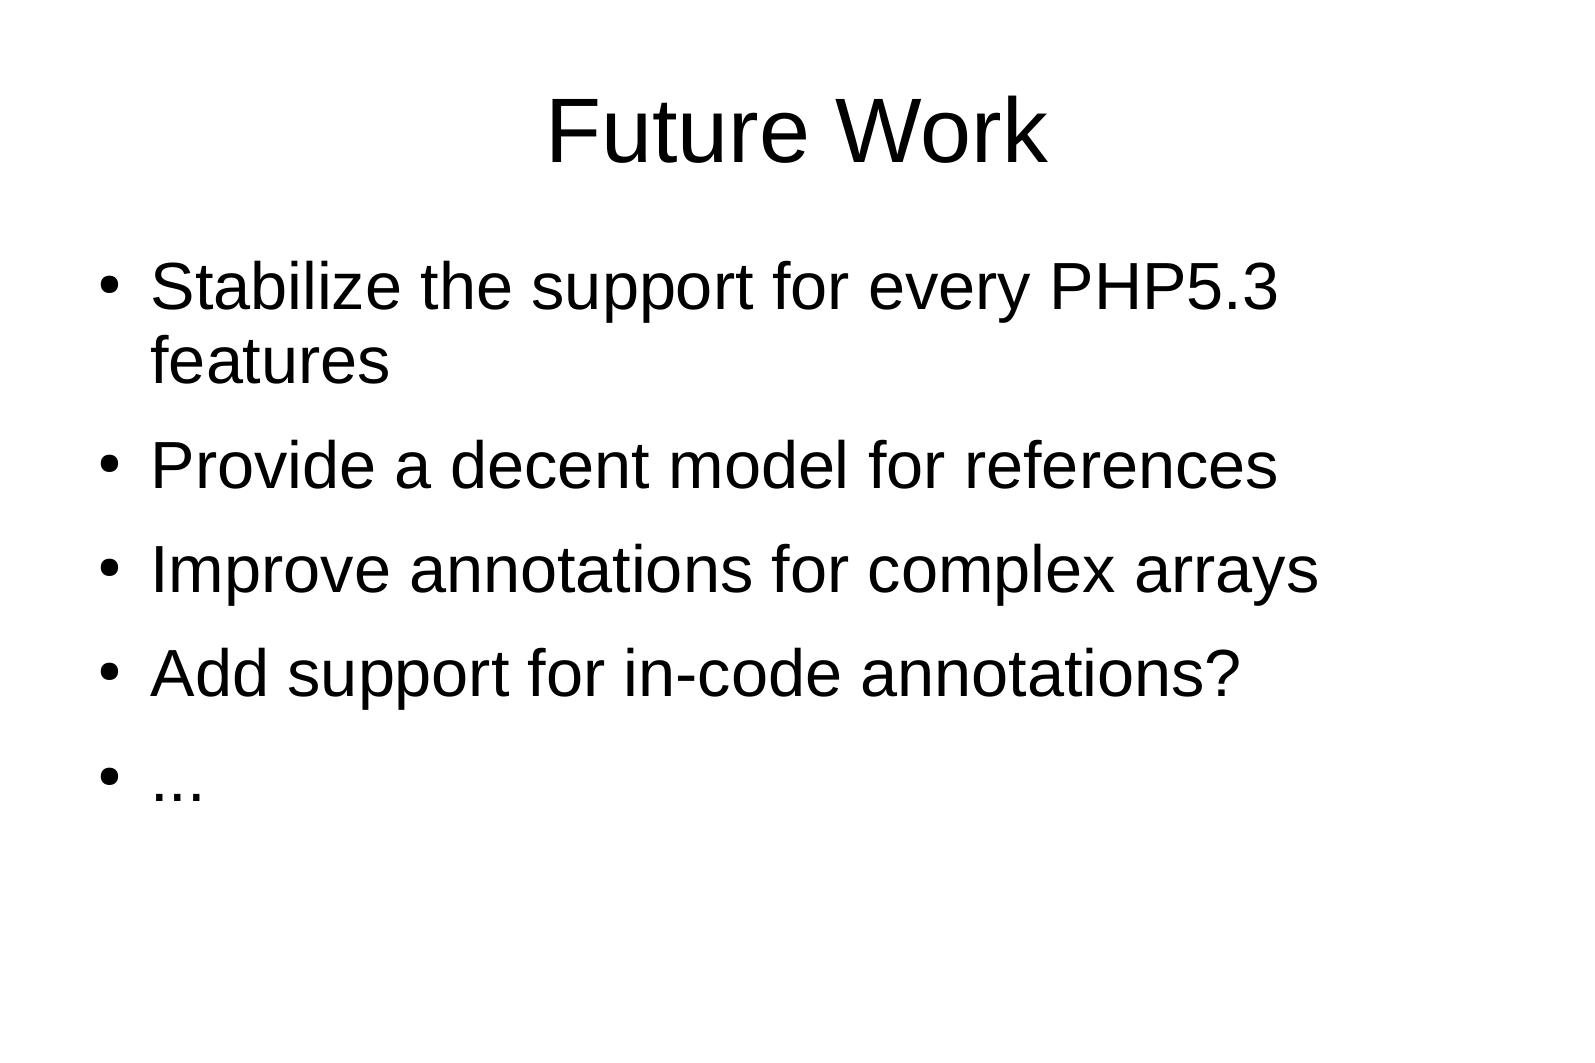

# Future Work
Stabilize the support for every PHP5.3 features
Provide a decent model for references
Improve annotations for complex arrays
Add support for in-code annotations?
...